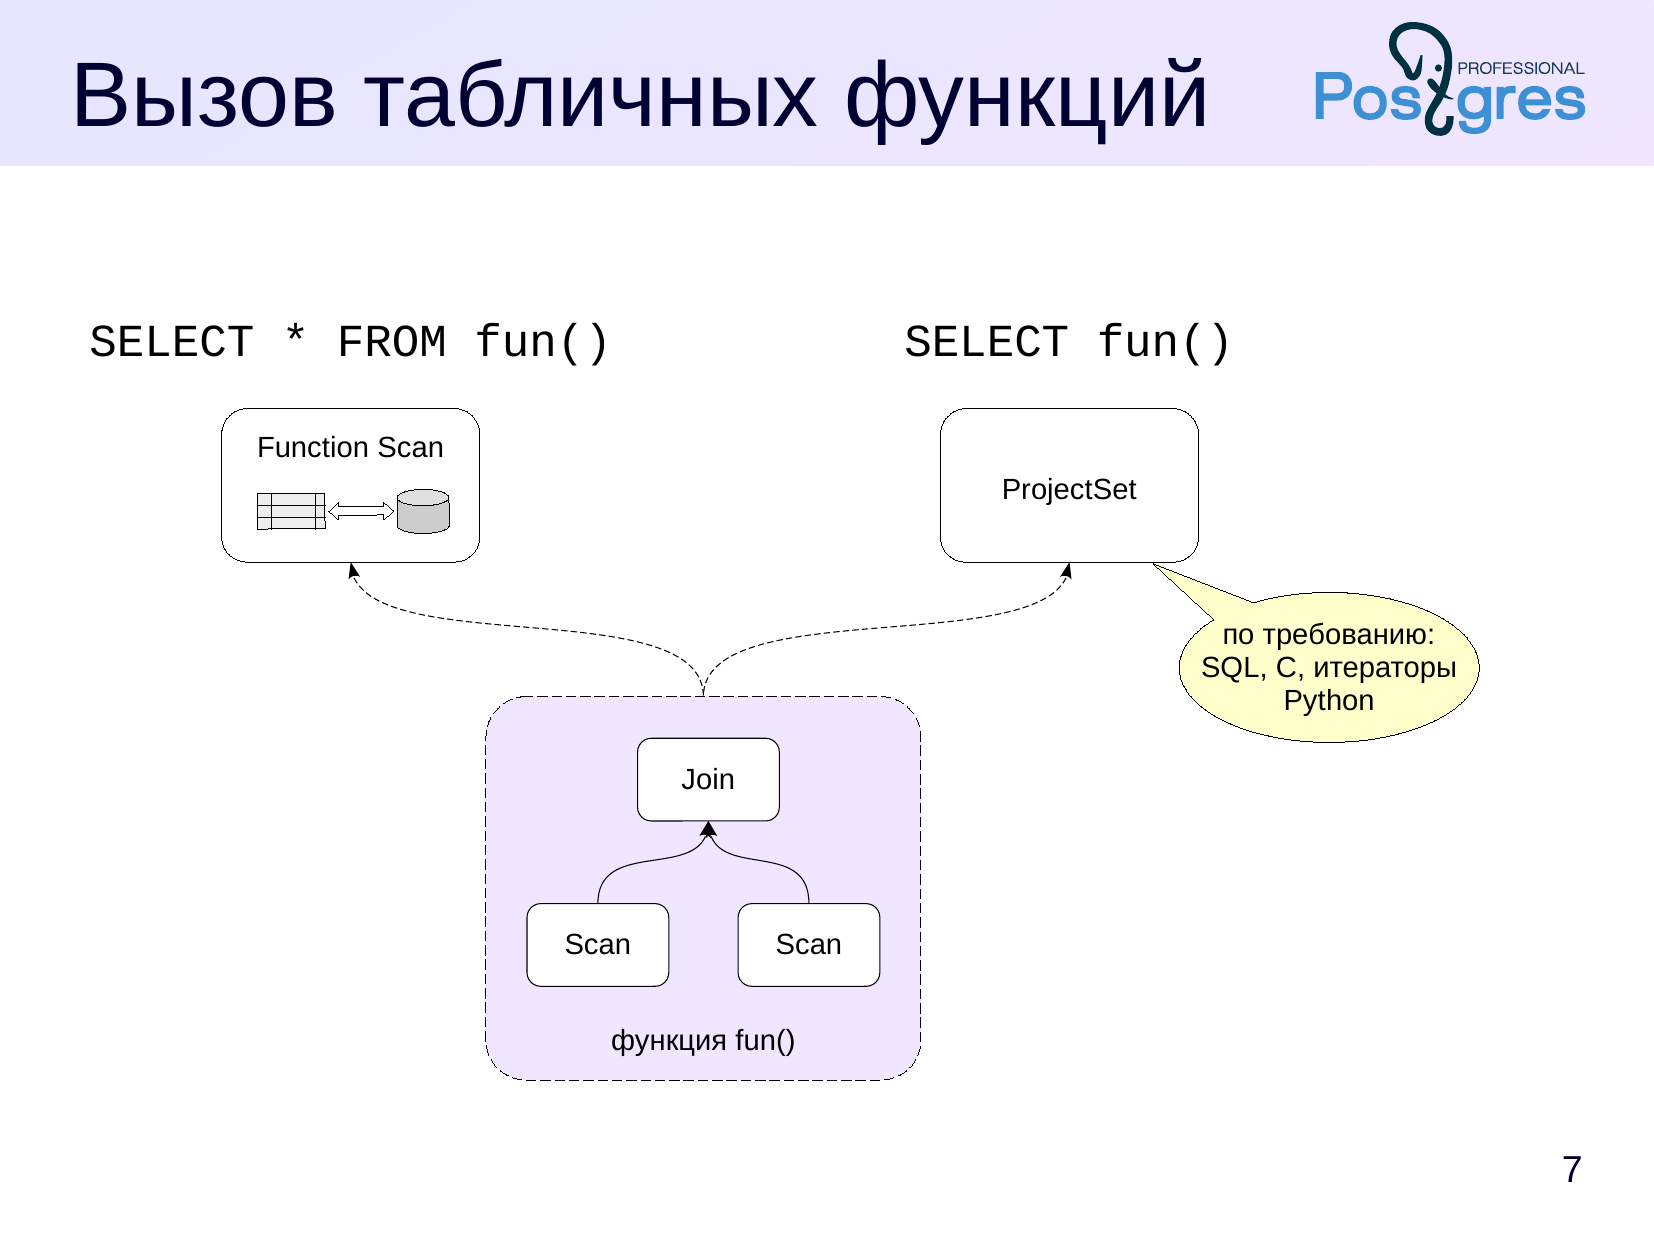

# Вызов табличных функций
SELECT * FROM fun()
SELECT fun()
Function Scan
ProjectSet
по требованию:
SQL, C, итераторы
Python
функция fun()
Join
Scan
Scan